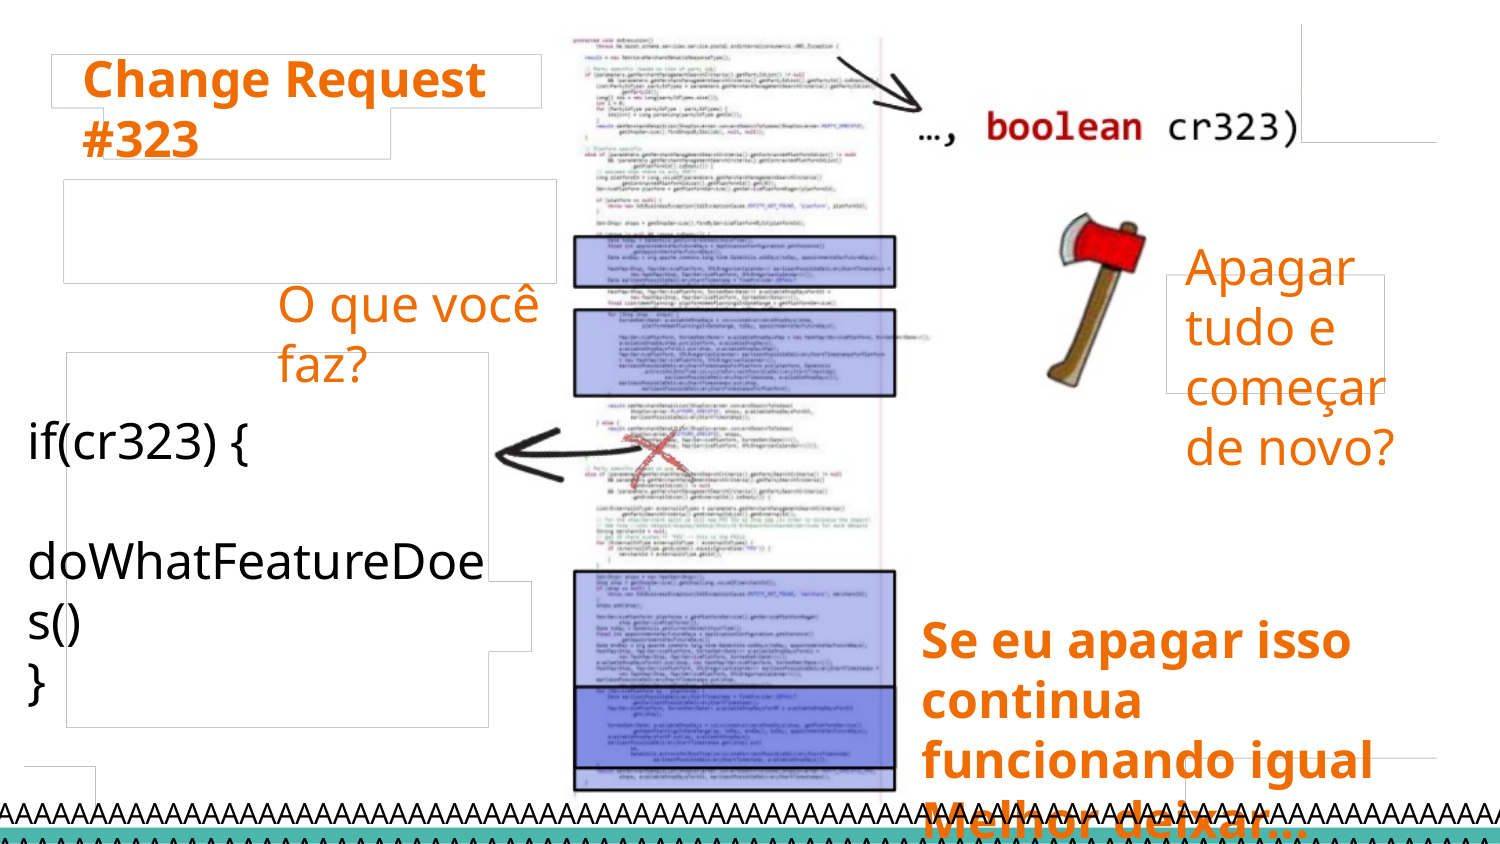

Change Request #323
Apagar tudo e começar de novo?
O que você faz?
if(cr323) {
 doWhatFeatureDoes()
}
Se eu apagar isso continua funcionando igual
Melhor deixar...
AAAAAAAAAAAAAAAAAAAAAAAAAAAAAAAAAAAAAAAAAAAAAAAAAAAAAAAAAAAAAAAAAAAAAAAAAAAAAAAAAAAAAAAAAAAAAAAAAAAAAAAAAAAAAAAAAAAAAAAAAAAAAAAAAAAAAAAAAAAAAAAAAAAAAAAAAAAAAAAAAAAAA